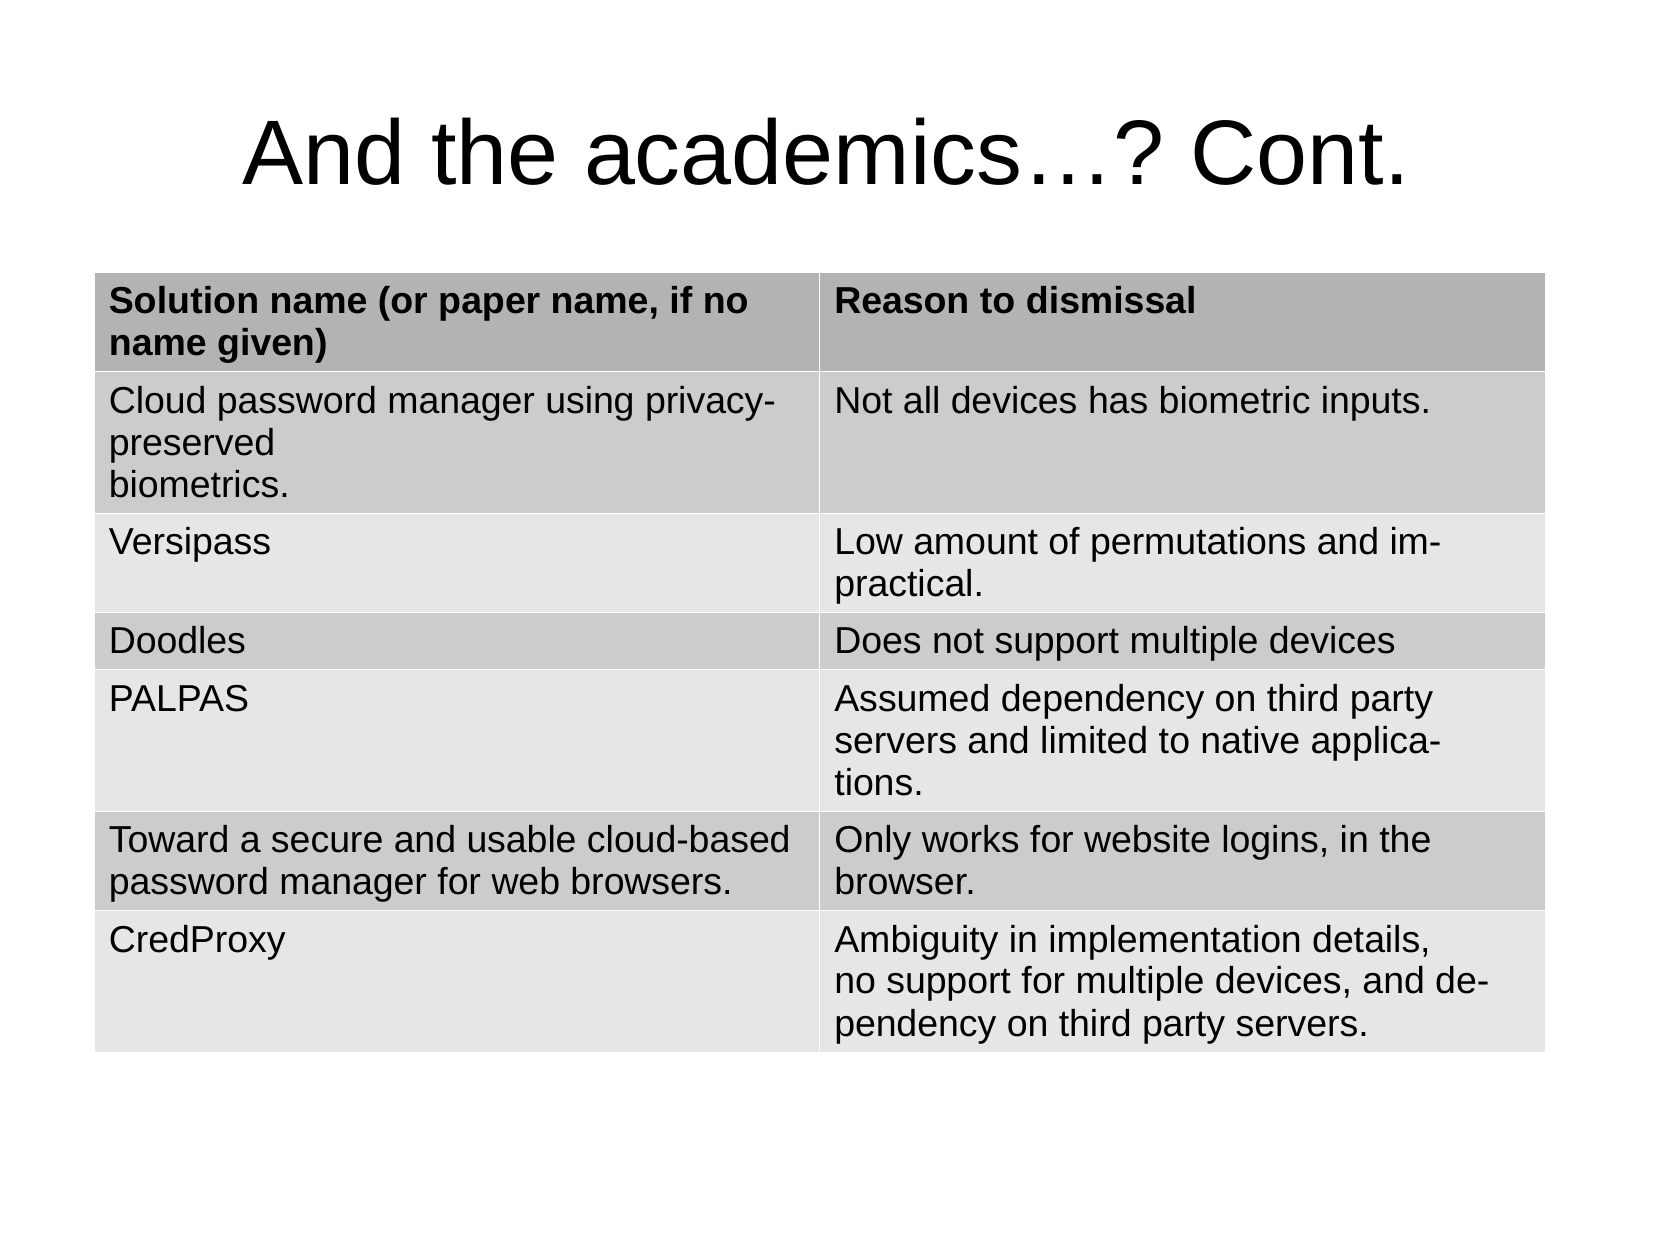

# And the academics…? Cont.
| Solution name (or paper name, if no name given) | Reason to dismissal |
| --- | --- |
| Cloud password manager using privacy-preserved biometrics. | Not all devices has biometric inputs. |
| Versipass | Low amount of permutations and im- practical. |
| Doodles | Does not support multiple devices |
| PALPAS | Assumed dependency on third party servers and limited to native applica- tions. |
| Toward a secure and usable cloud-based password manager for web browsers. | Only works for website logins, in the browser. |
| CredProxy | Ambiguity in implementation details, no support for multiple devices, and de- pendency on third party servers. |